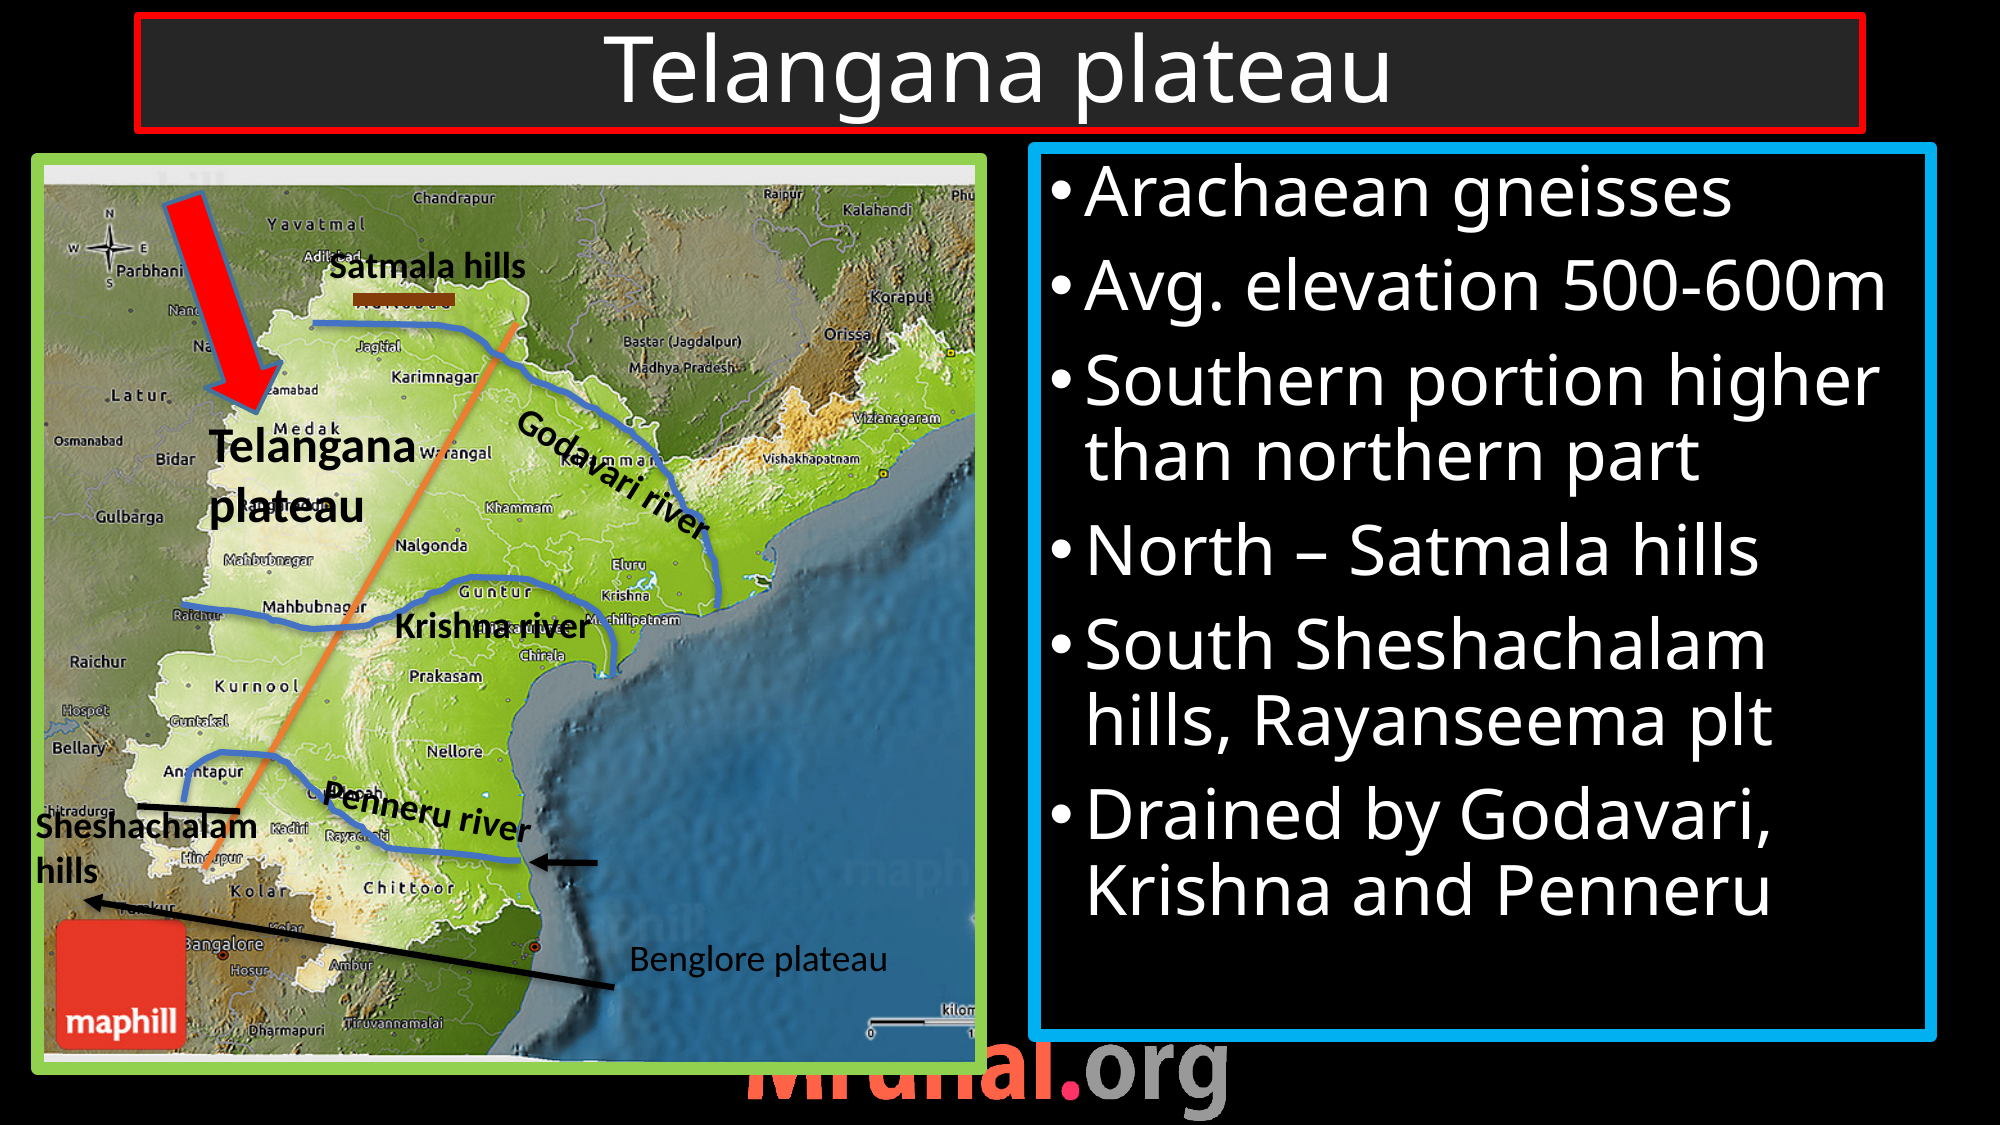

Telangana plateau
# Arachaean gneisses
Avg. elevation 500-600m
Southern portion higher than northern part
North – Satmala hills
South Sheshachalam hills, Rayanseema plt
Drained by Godavari, Krishna and Penneru
Satmala hills
Telangana plateau
Godavari river
Krishna river
Penneru river
Sheshachalam hills
Benglore plateau